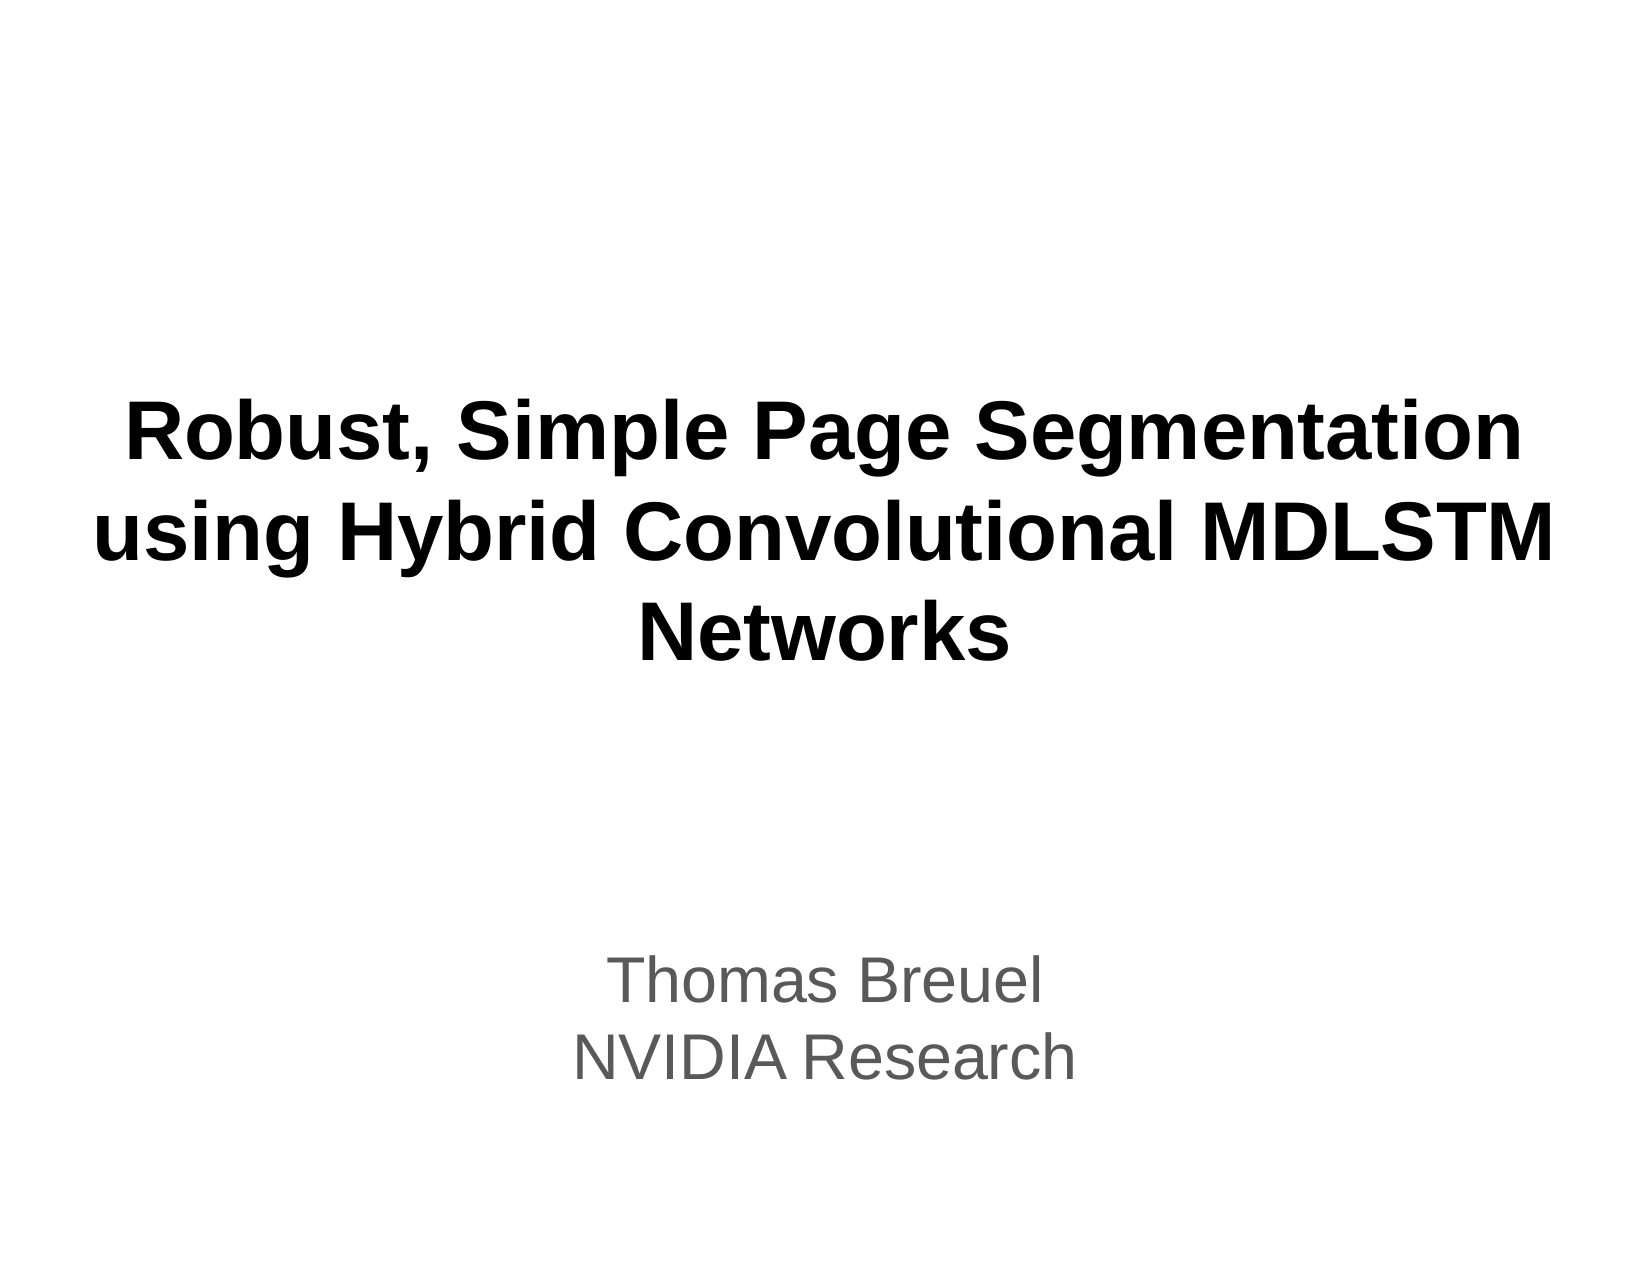

# Robust, Simple Page Segmentation using Hybrid Convolutional MDLSTM Networks
Thomas Breuel
NVIDIA Research